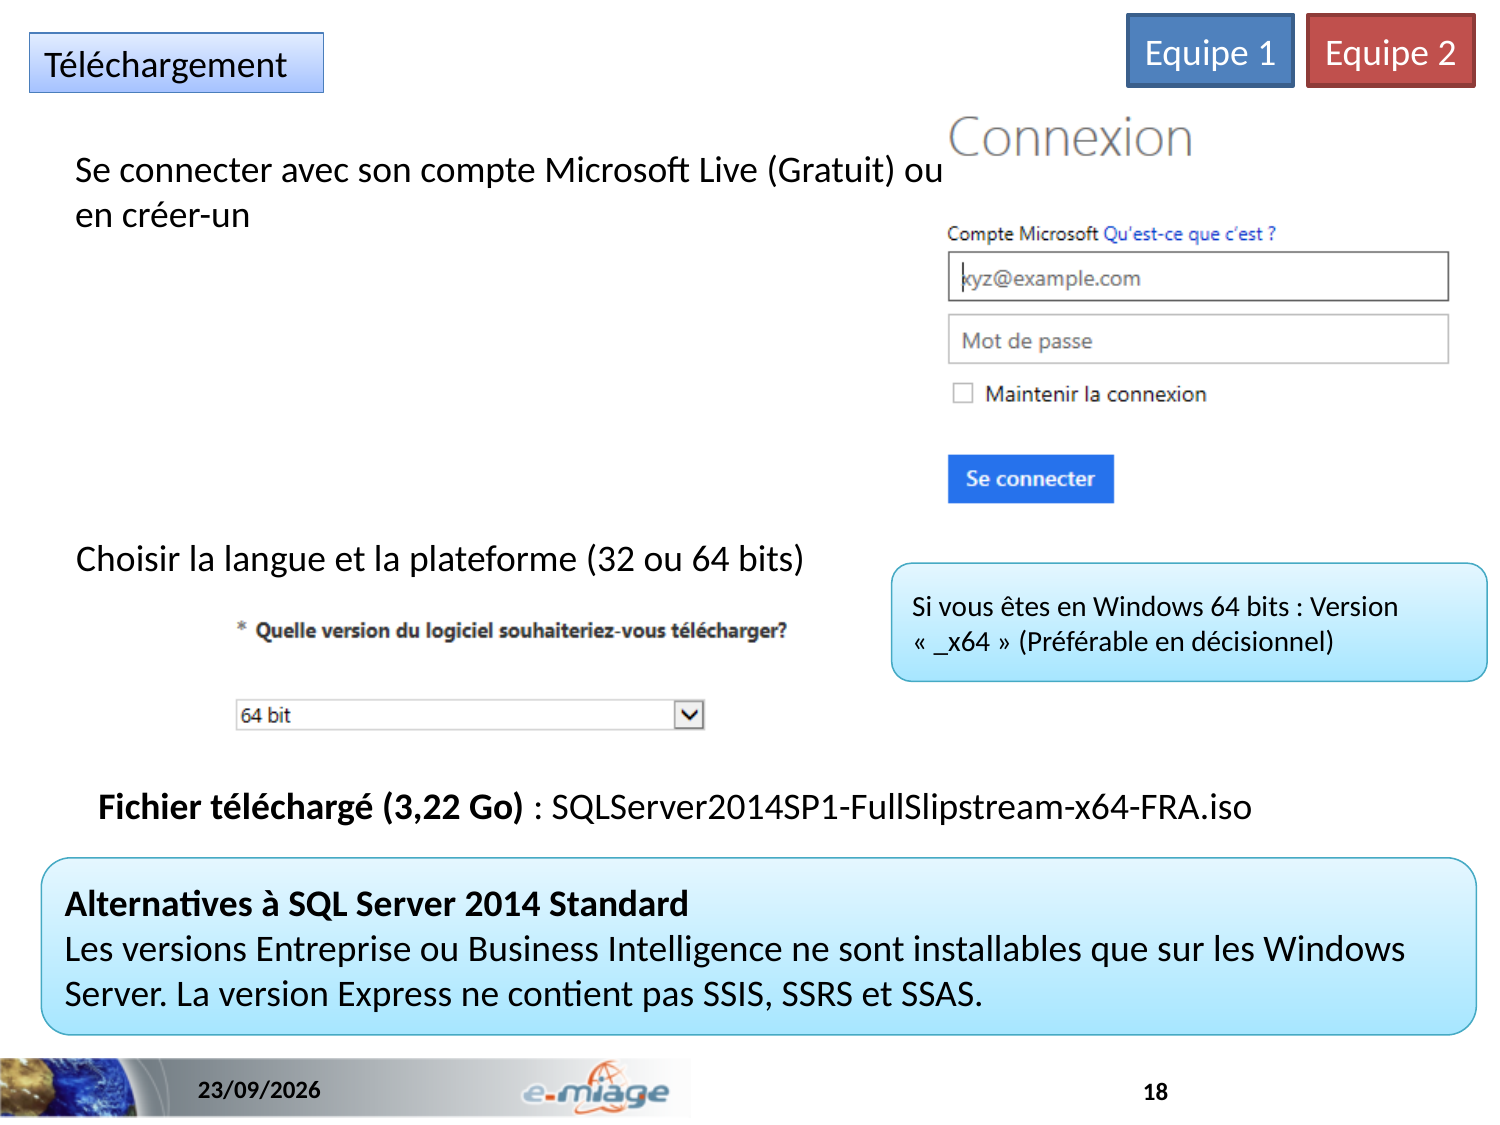

Equipe 1
Equipe 2
Téléchargement
Se connecter avec son compte Microsoft Live (Gratuit) ou en créer-un
Choisir la langue et la plateforme (32 ou 64 bits)
Si vous êtes en Windows 64 bits : Version « _x64 » (Préférable en décisionnel)
Fichier téléchargé (3,22 Go) : SQLServer2014SP1-FullSlipstream-x64-FRA.iso
Alternatives à SQL Server 2014 Standard
Les versions Entreprise ou Business Intelligence ne sont installables que sur les Windows Server. La version Express ne contient pas SSIS, SSRS et SSAS.